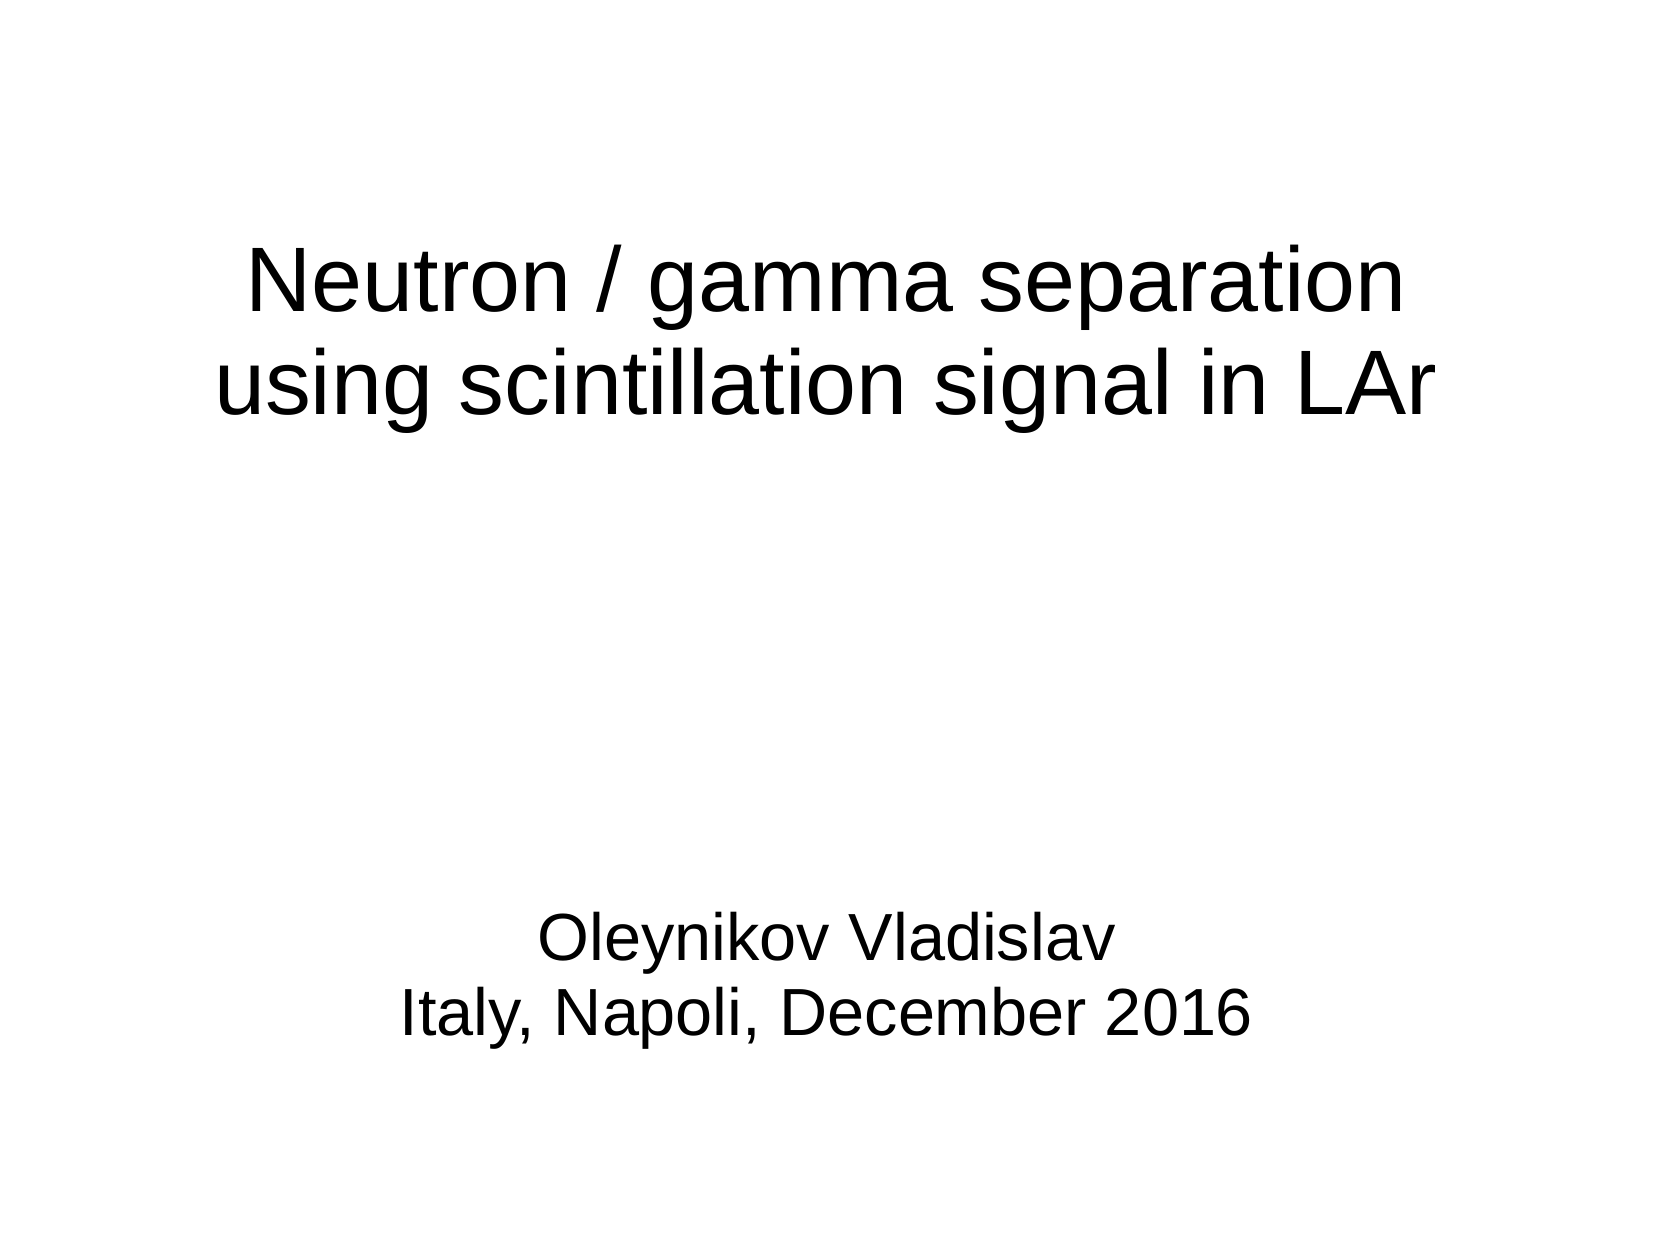

# Neutron / gamma separation using scintillation signal in LAr
Oleynikov Vladislav
Italy, Napoli, December 2016